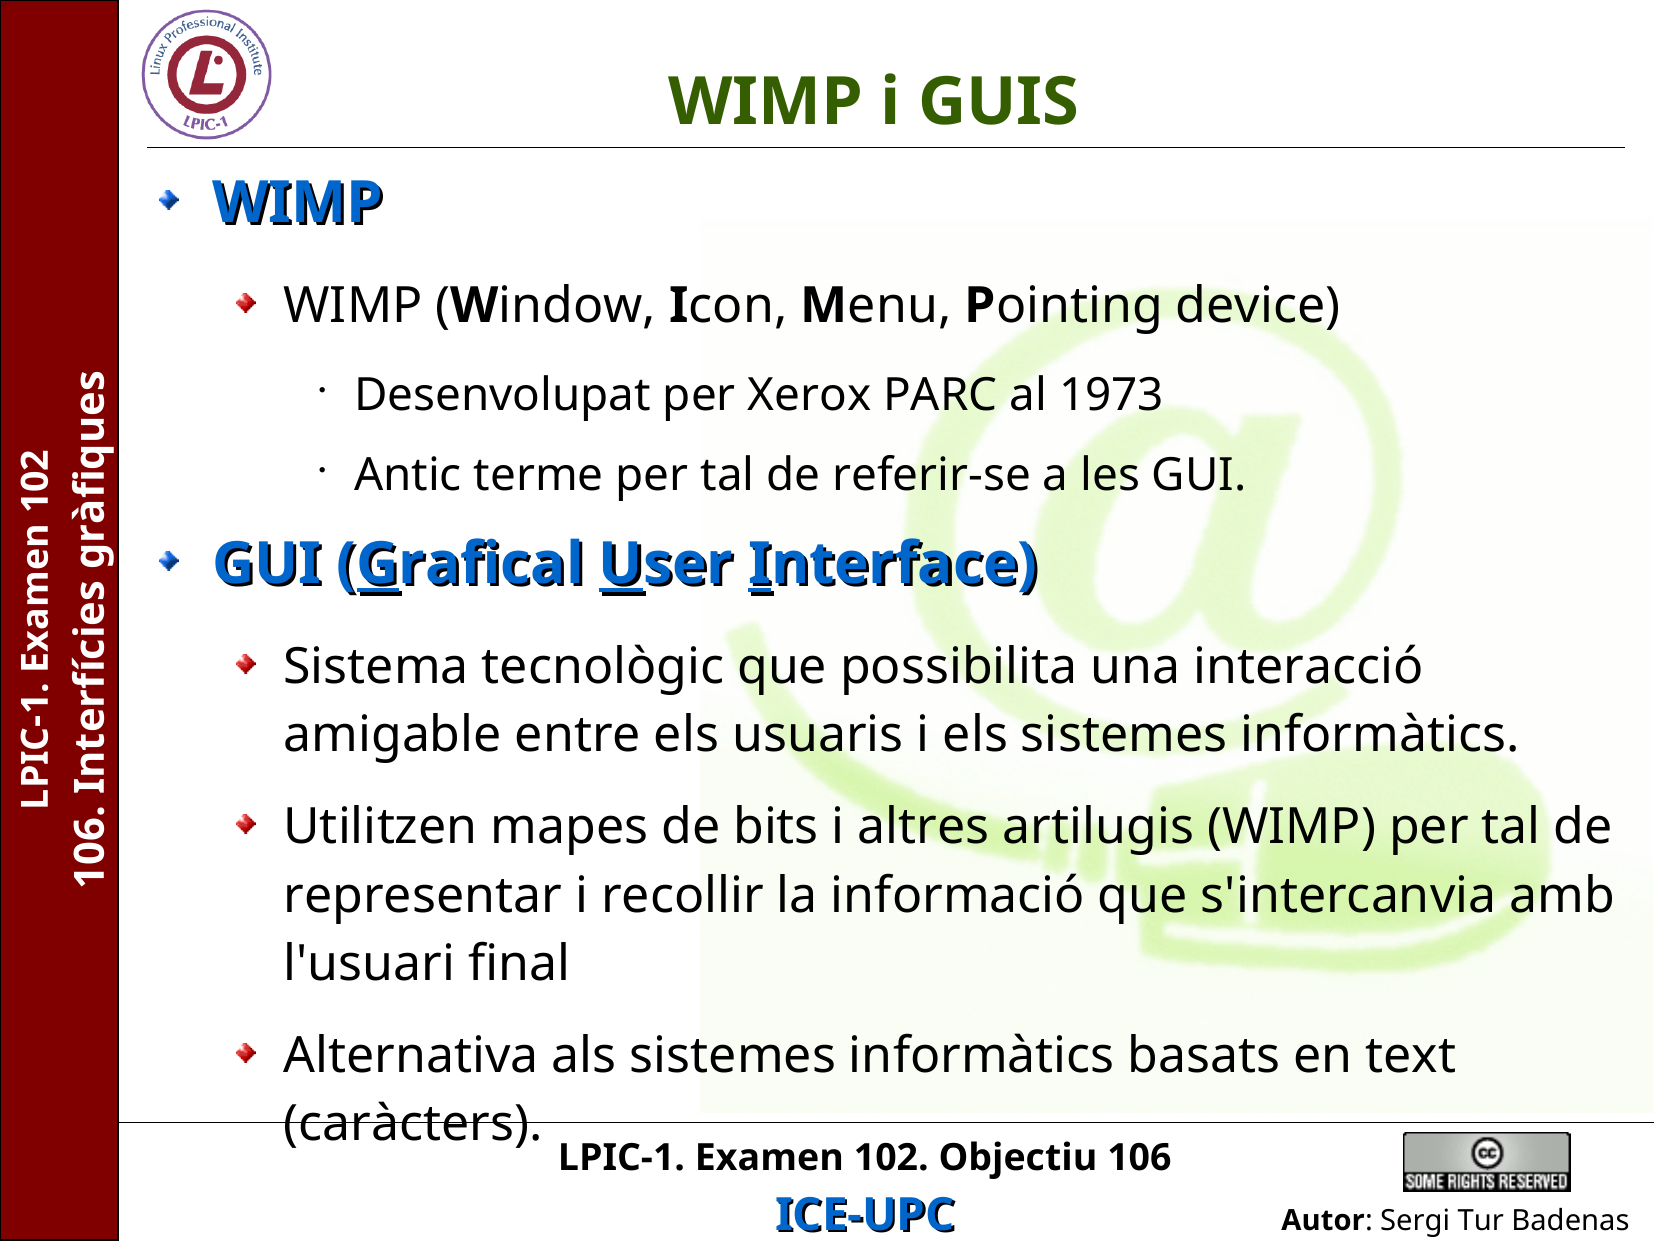

# WIMP i GUIS
WIMP
WIMP (Window, Icon, Menu, Pointing device)
Desenvolupat per Xerox PARC al 1973
Antic terme per tal de referir-se a les GUI.
GUI (Grafical User Interface)
Sistema tecnològic que possibilita una interacció amigable entre els usuaris i els sistemes informàtics.
Utilitzen mapes de bits i altres artilugis (WIMP) per tal de representar i recollir la informació que s'intercanvia amb l'usuari final
Alternativa als sistemes informàtics basats en text (caràcters).